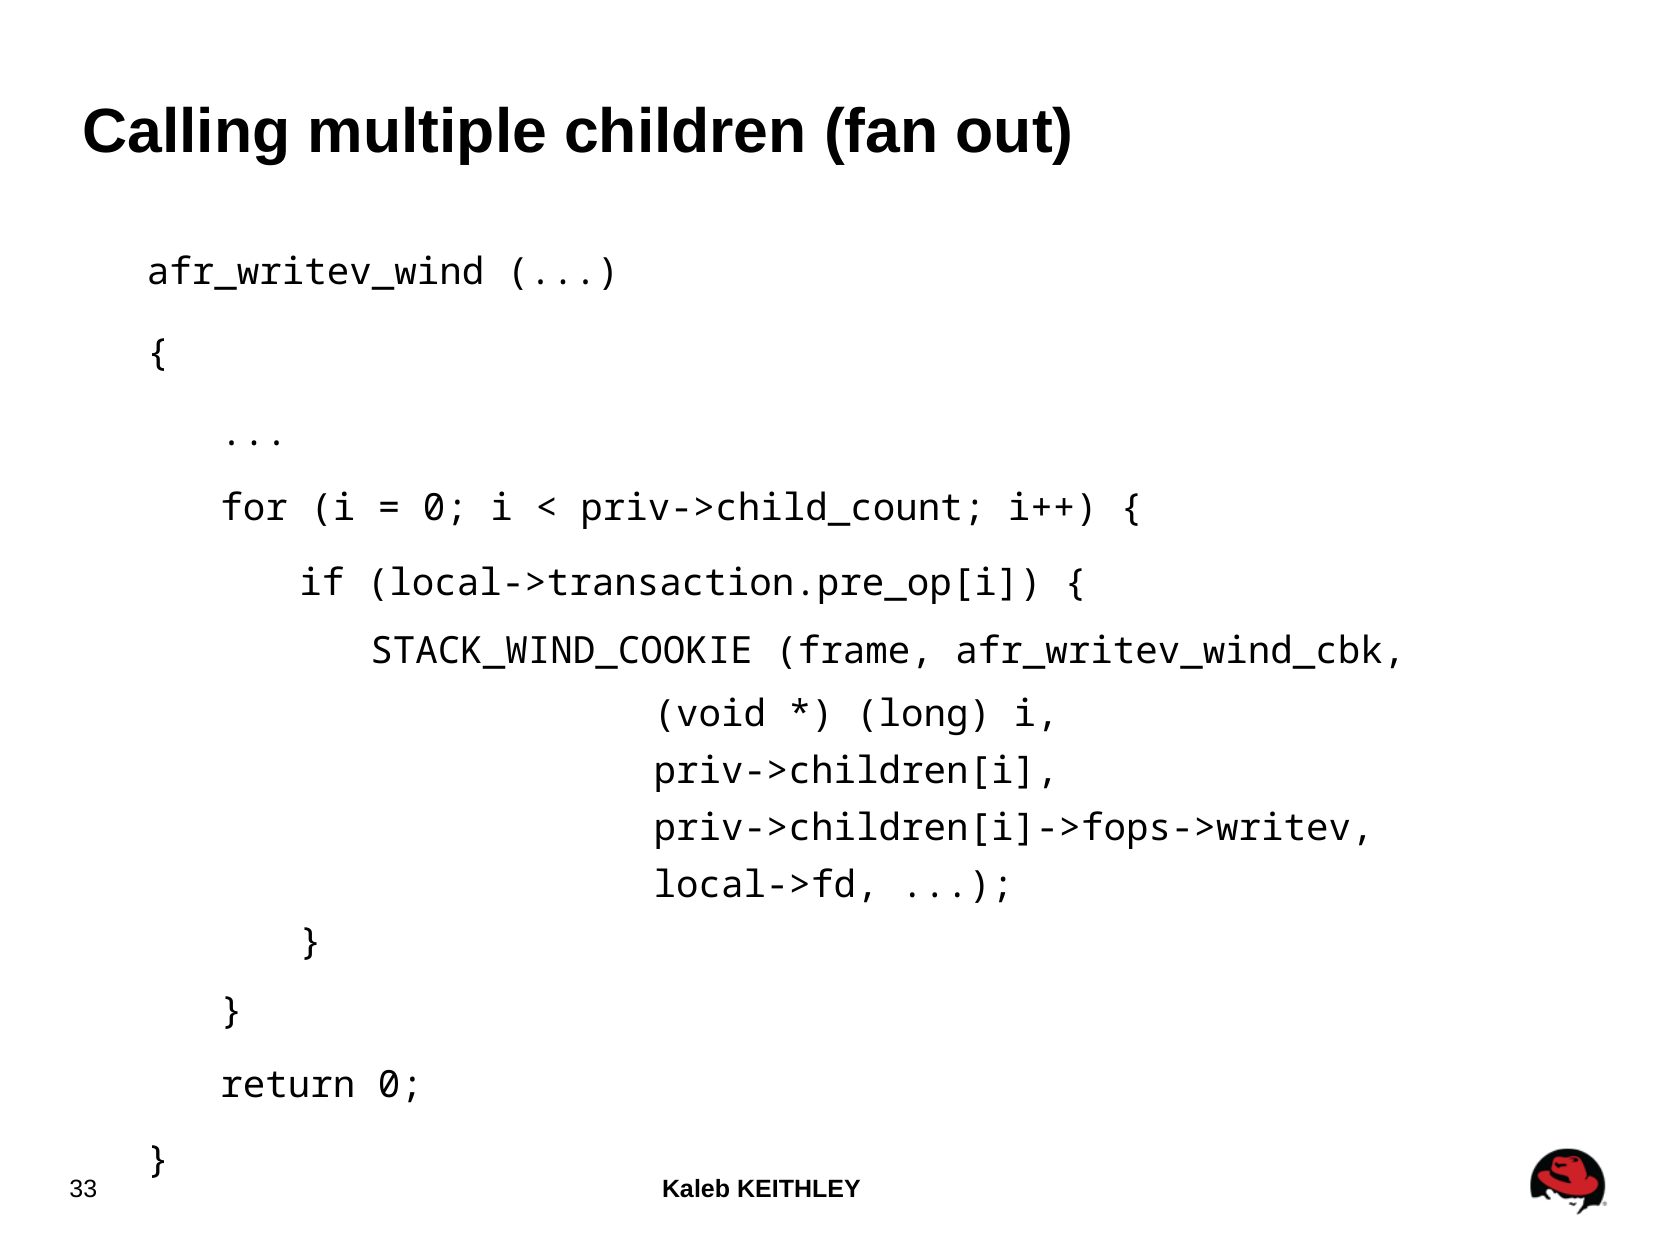

# Calling multiple children (fan out)
afr_writev_wind (...)
{
...
for (i = 0; i < priv->child_count; i++) {
if (local->transaction.pre_op[i]) {
STACK_WIND_COOKIE (frame, afr_writev_wind_cbk,
(void *) (long) i,
priv->children[i],
priv->children[i]->fops->writev,
local->fd, ...);
}
}
return 0;
}